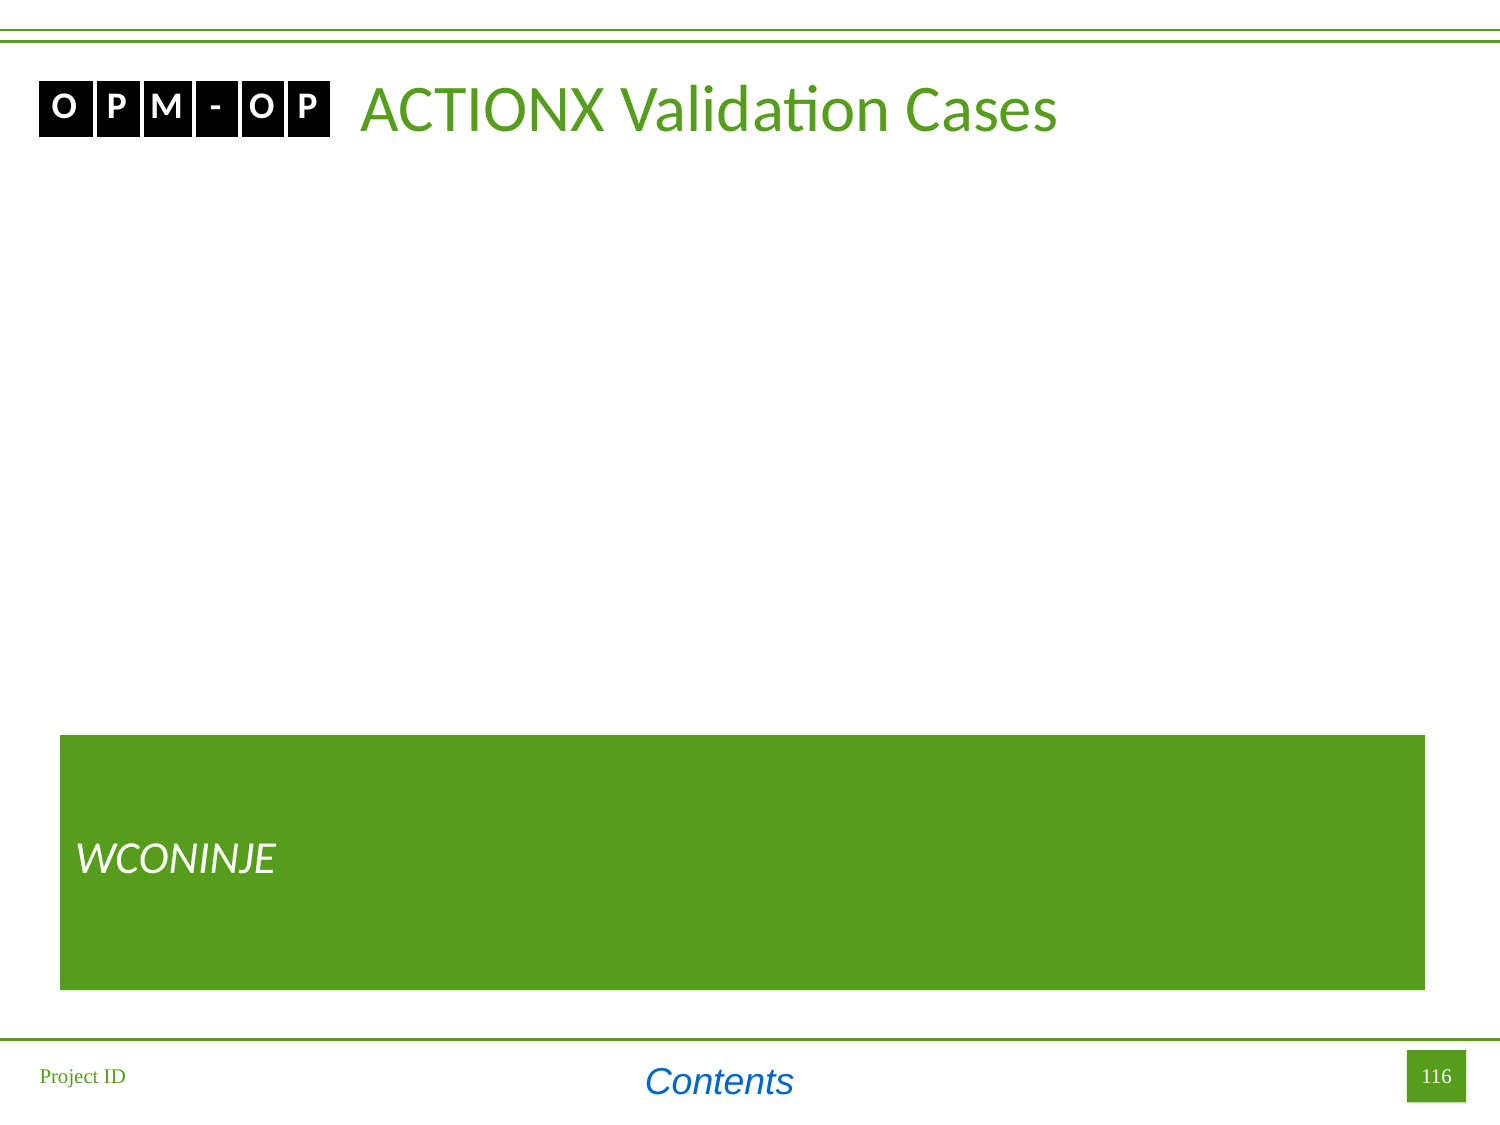

# ACTIONX Validation Cases
WCONINJE
Project ID
116